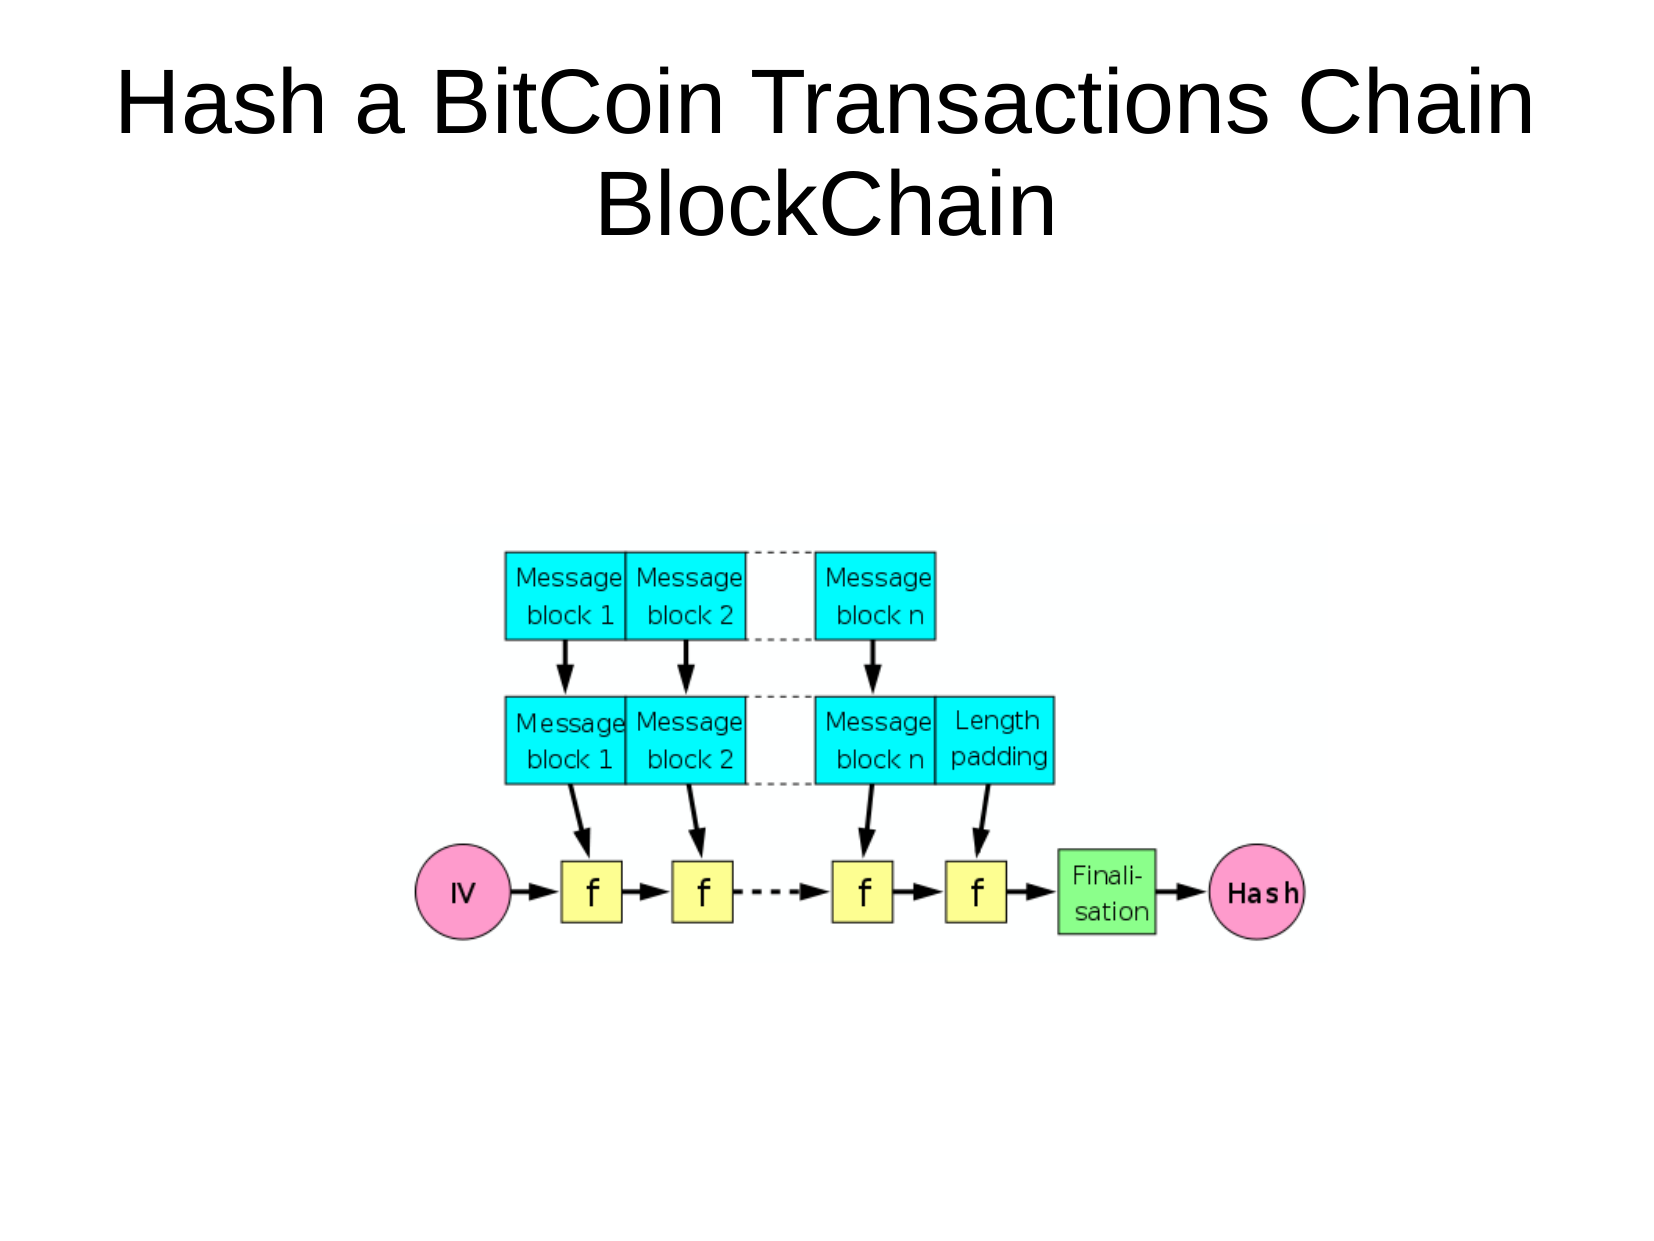

# Hash a BitCoin Transactions Chain BlockChain